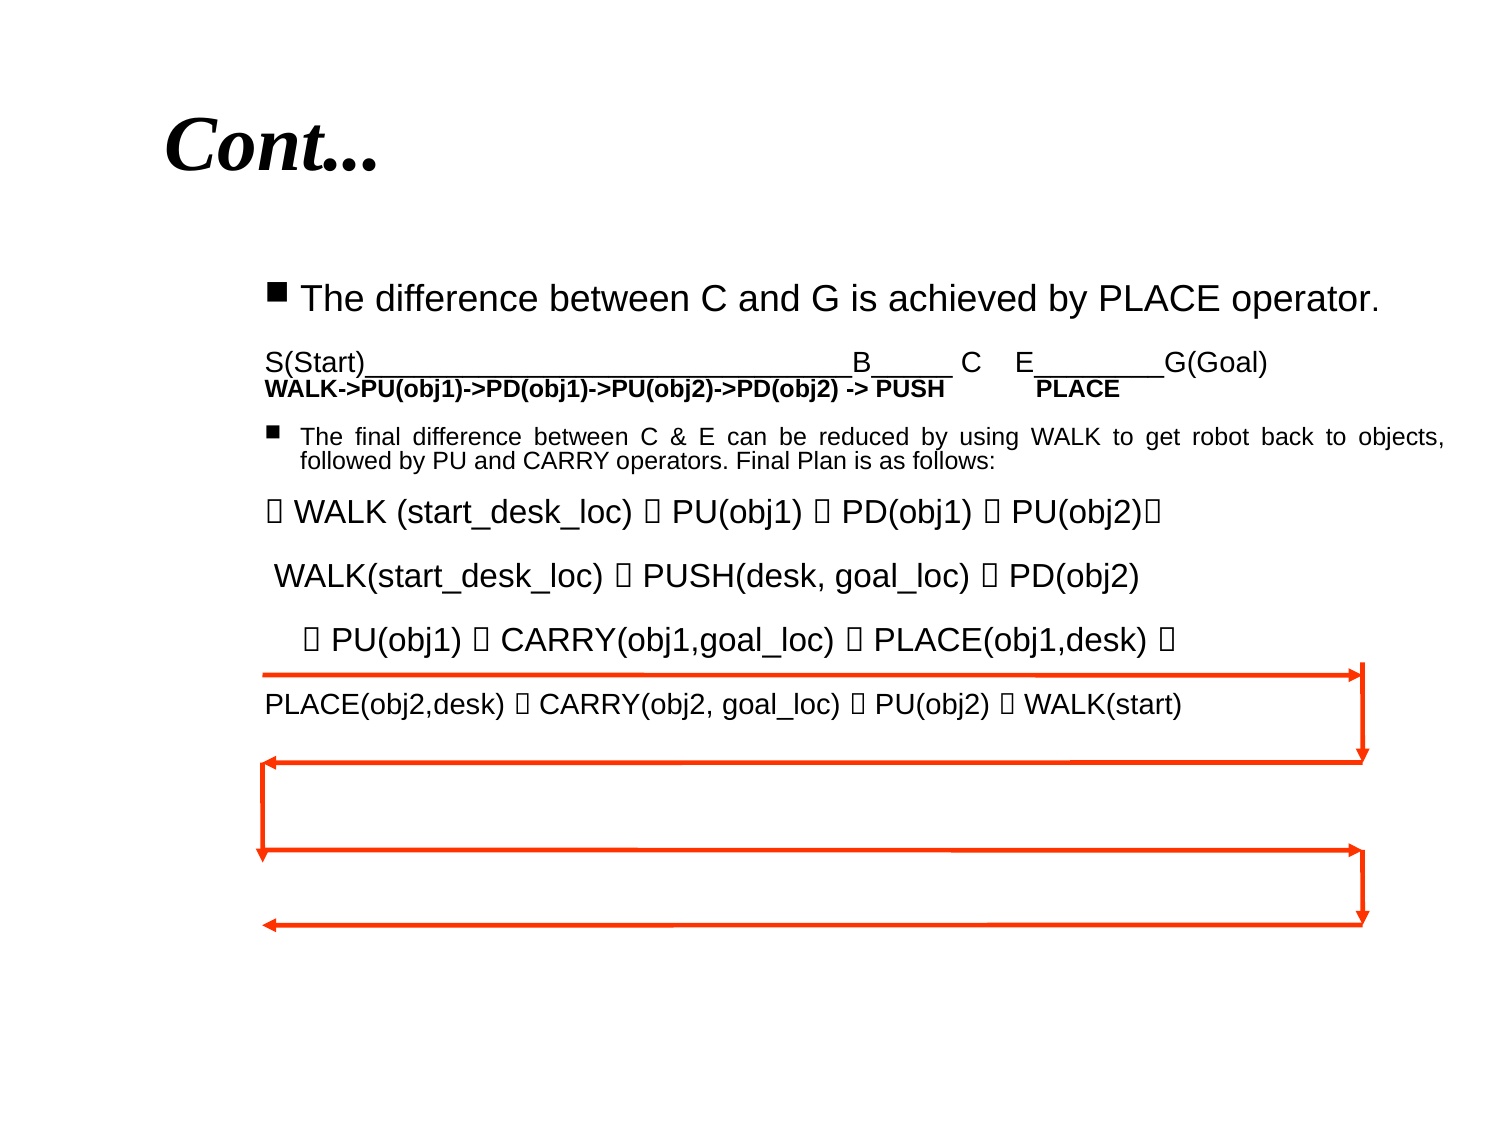

Cont...
The difference between C and G is achieved by PLACE operator.
S(Start)______________________________B_____ C E________G(Goal)
WALK->PU(obj1)->PD(obj1)->PU(obj2)->PD(obj2) -> PUSH PLACE
The final difference between C & E can be reduced by using WALK to get robot back to objects, followed by PU and CARRY operators. Final Plan is as follows:
 WALK (start_desk_loc)  PU(obj1)  PD(obj1)  PU(obj2)
 WALK(start_desk_loc)  PUSH(desk, goal_loc)  PD(obj2)
  PU(obj1)  CARRY(obj1,goal_loc)  PLACE(obj1,desk) 
PLACE(obj2,desk)  CARRY(obj2, goal_loc)  PU(obj2)  WALK(start)